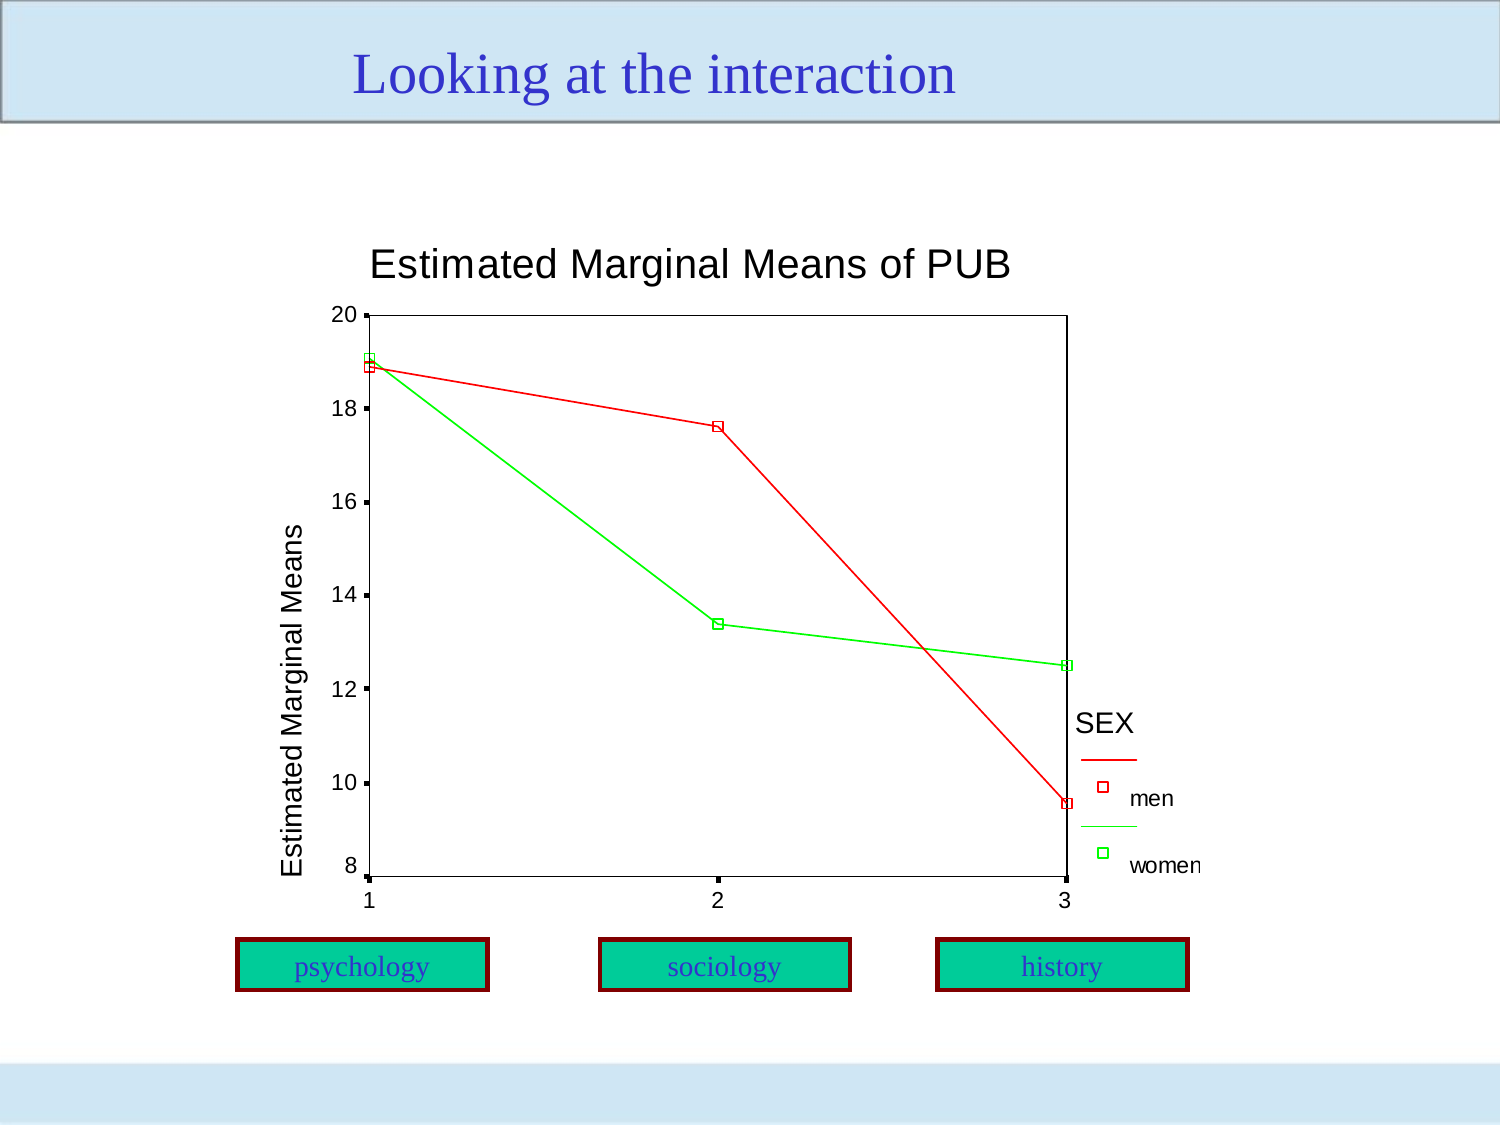

# Looking at the interaction
psychology
sociology
history